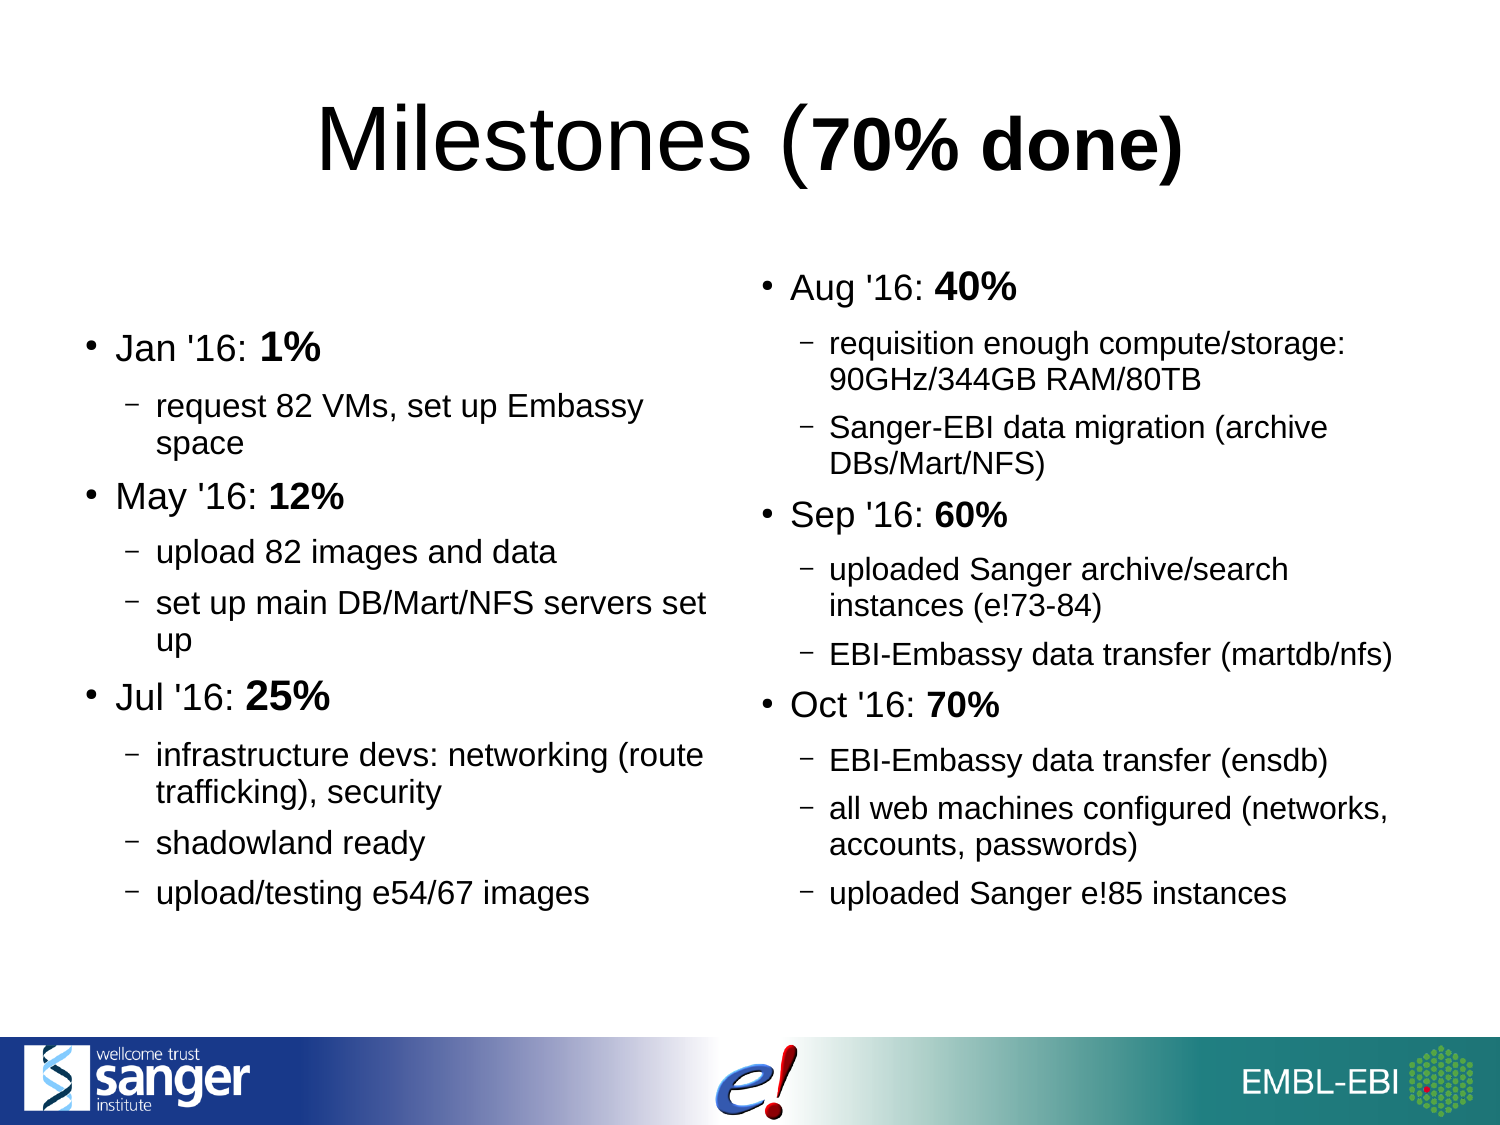

# Milestones (70% done)
Jan '16: 1%
request 82 VMs, set up Embassy space
May '16: 12%
upload 82 images and data
set up main DB/Mart/NFS servers set up
Jul '16: 25%
infrastructure devs: networking (route trafficking), security
shadowland ready
upload/testing e54/67 images
Aug '16: 40%
requisition enough compute/storage: 90GHz/344GB RAM/80TB
Sanger-EBI data migration (archive DBs/Mart/NFS)
Sep '16: 60%
uploaded Sanger archive/search instances (e!73-84)
EBI-Embassy data transfer (martdb/nfs)
Oct '16: 70%
EBI-Embassy data transfer (ensdb)
all web machines configured (networks, accounts, passwords)
uploaded Sanger e!85 instances